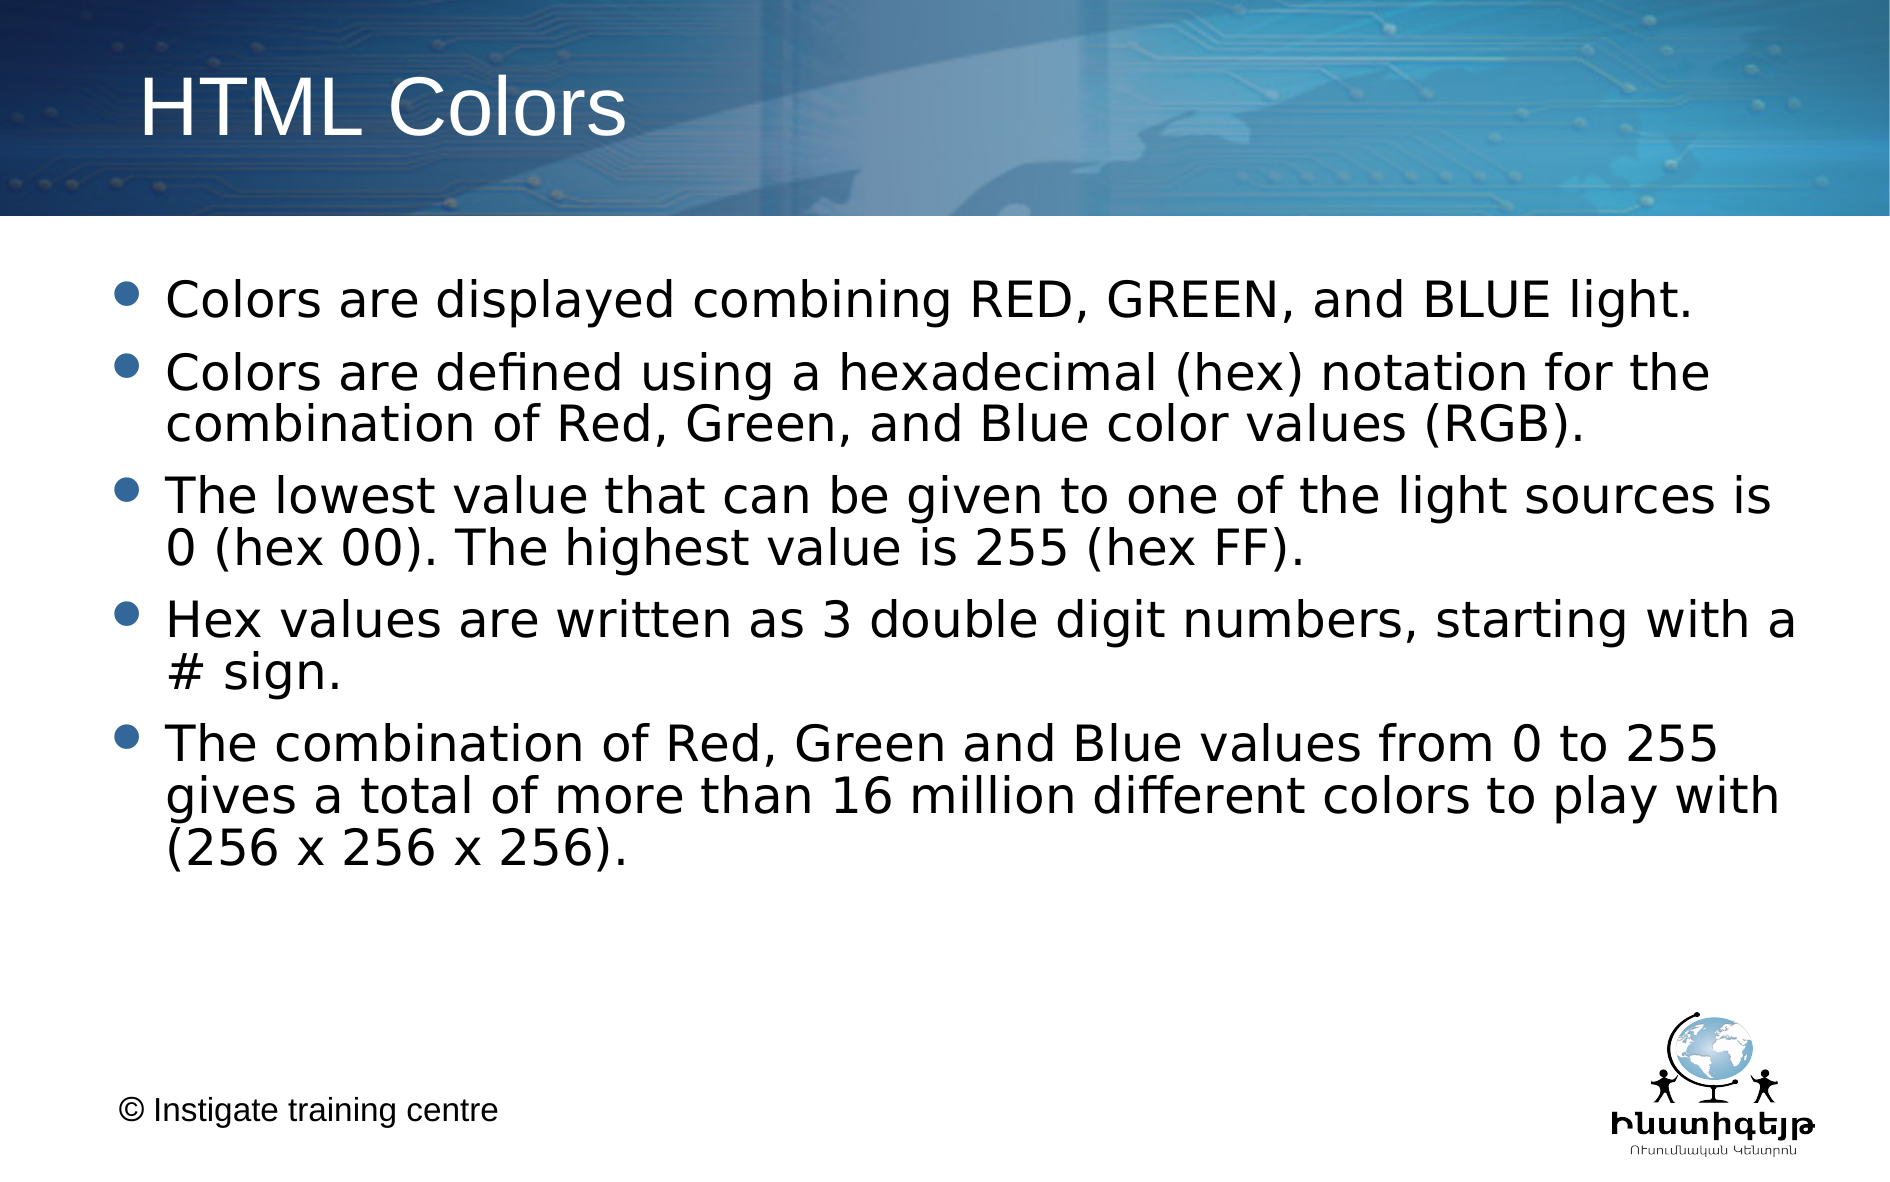

HTML Colors
# Colors are displayed combining RED, GREEN, and BLUE light.
Colors are defined using a hexadecimal (hex) notation for the combination of Red, Green, and Blue color values (RGB).
The lowest value that can be given to one of the light sources is 0 (hex 00). The highest value is 255 (hex FF).
Hex values are written as 3 double digit numbers, starting with a # sign.
The combination of Red, Green and Blue values from 0 to 255 gives a total of more than 16 million different colors to play with (256 x 256 x 256).